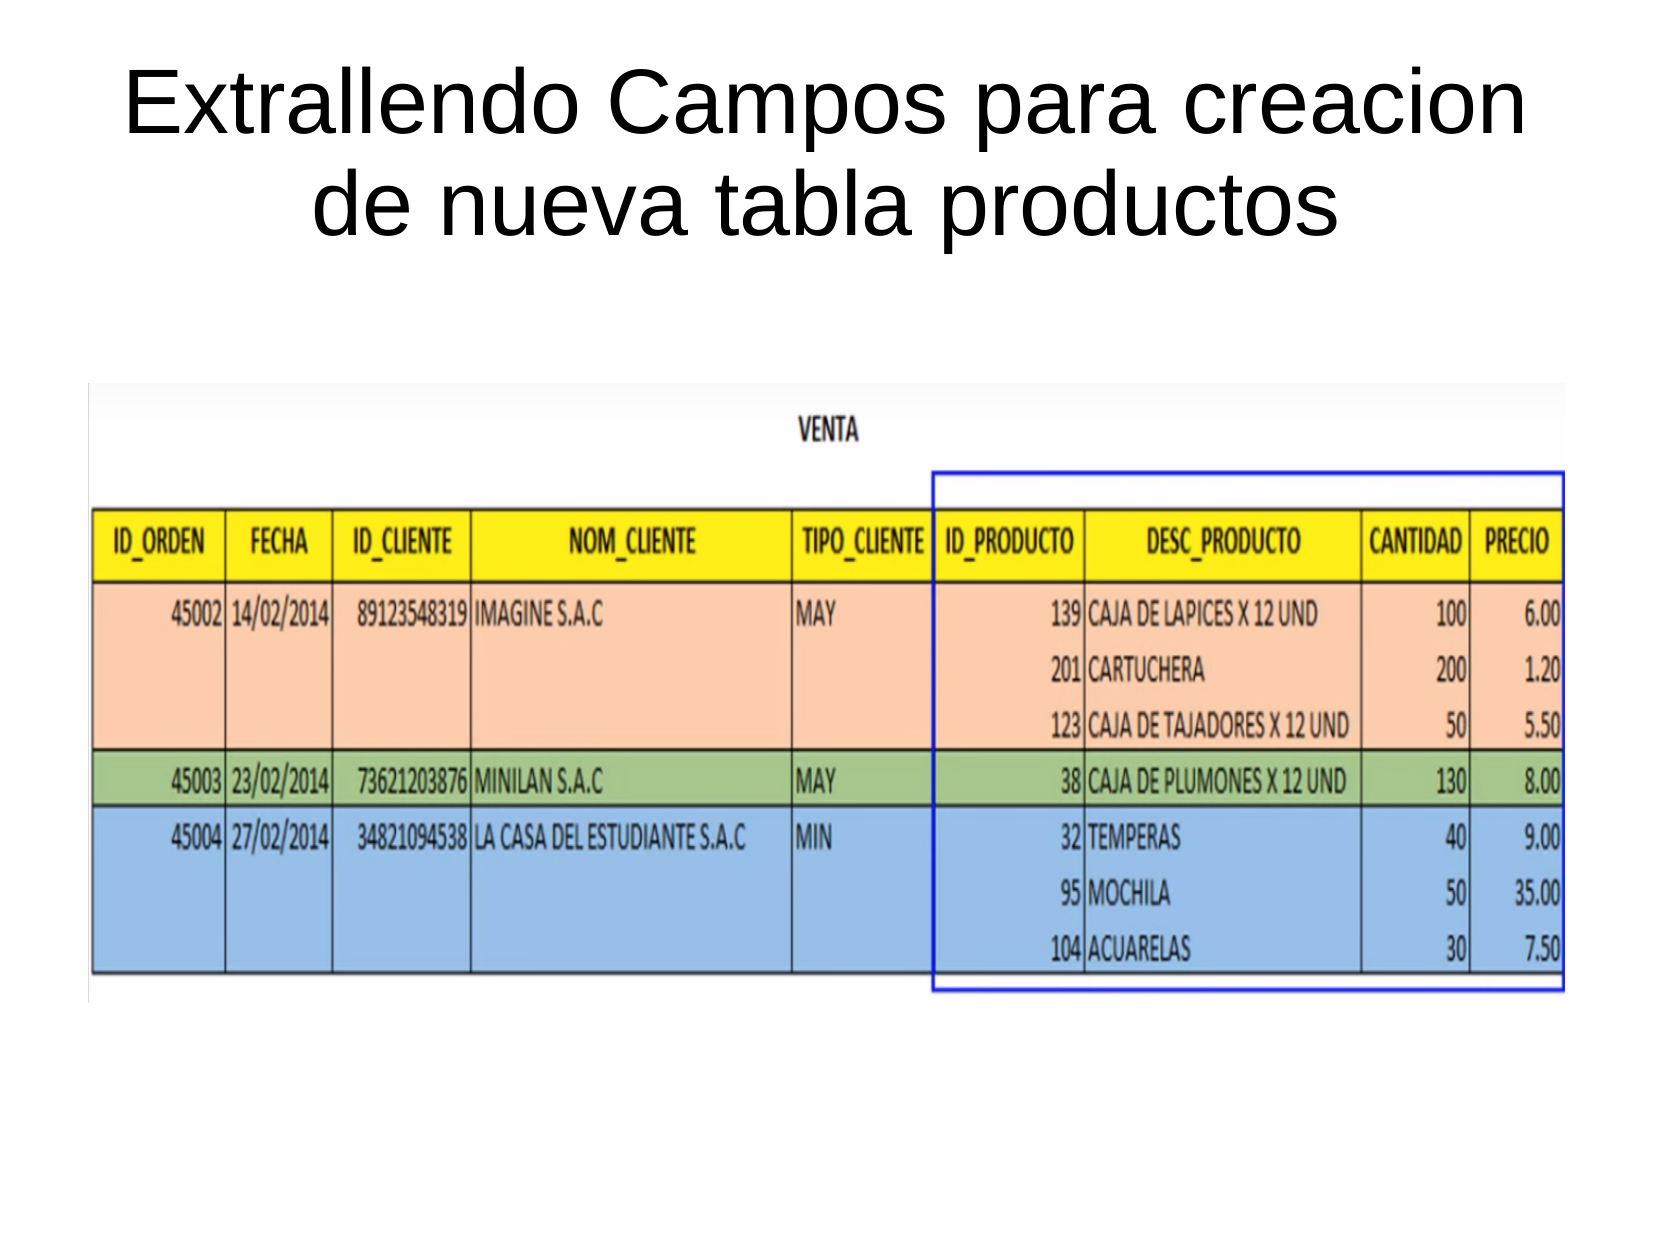

# Extrallendo Campos para creacion de nueva tabla productos